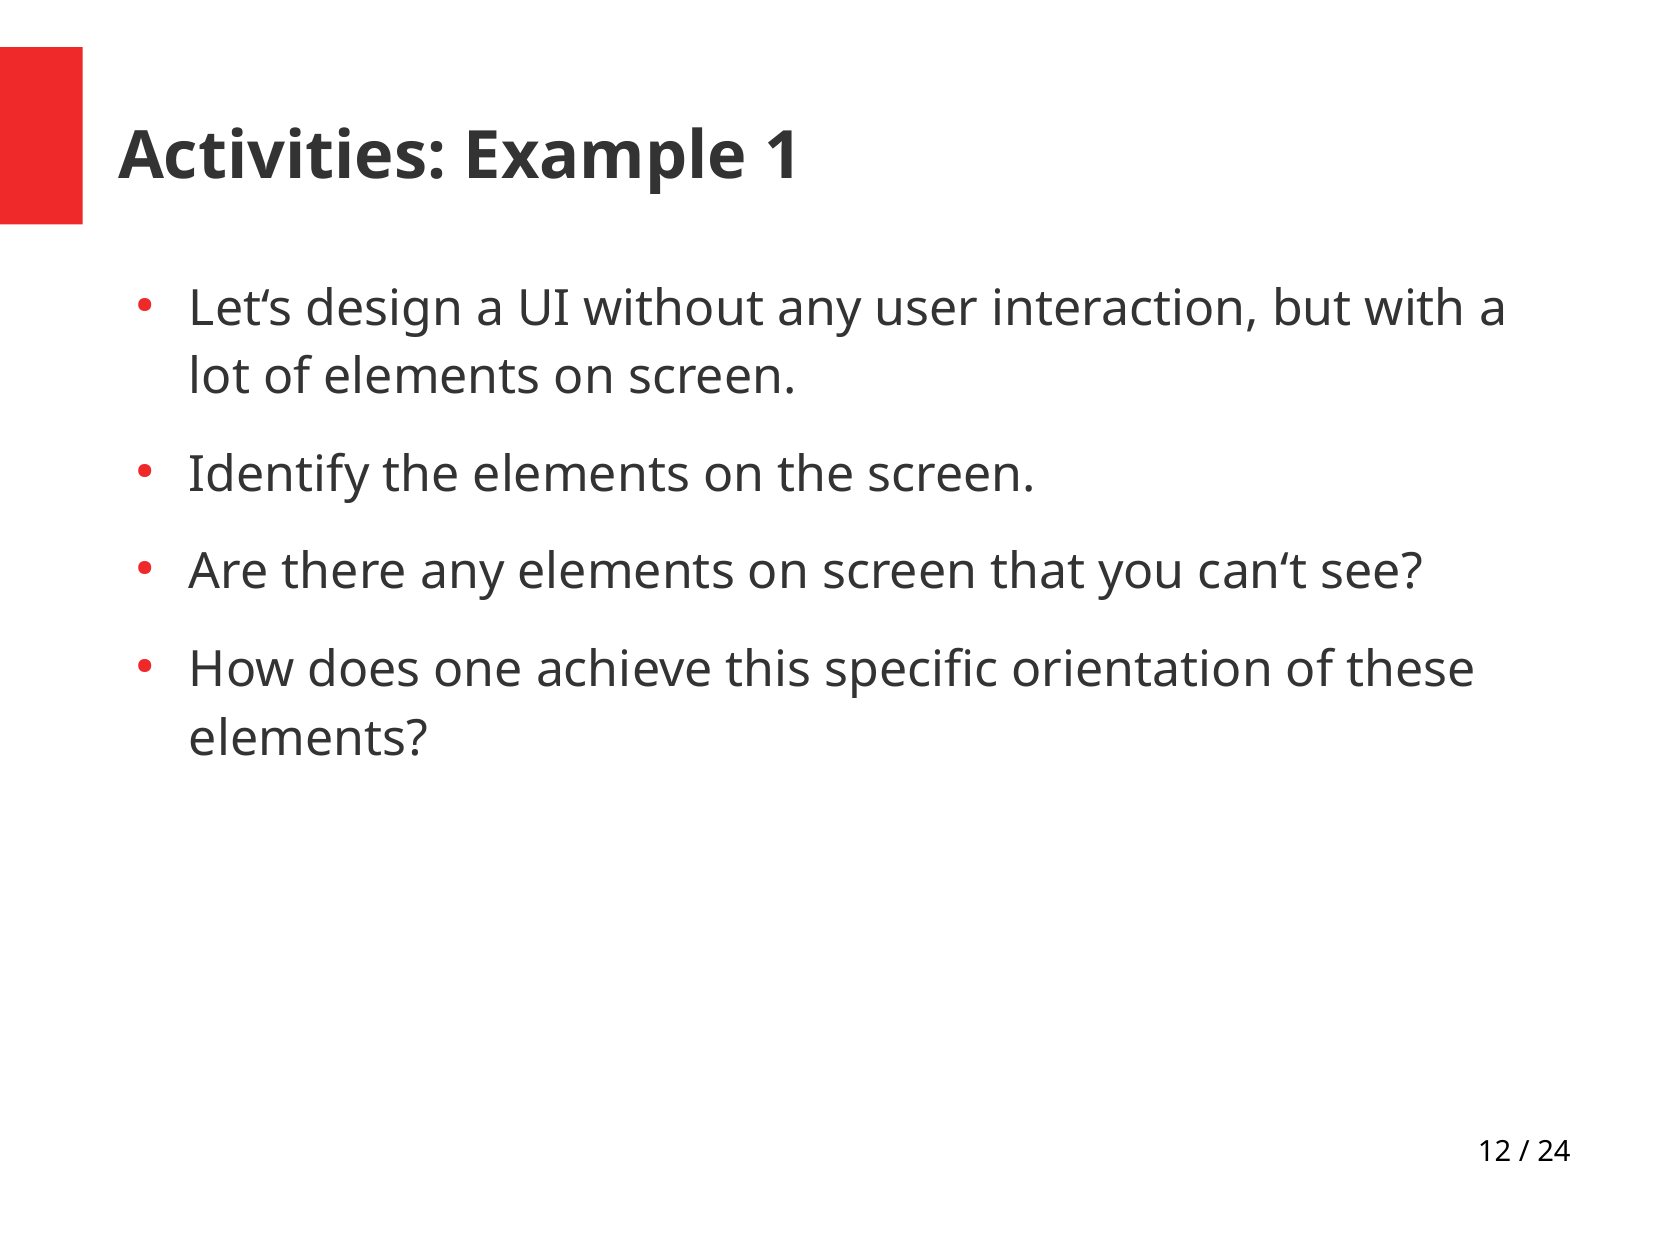

# Activities: Example 1
Let‘s design a UI without any user interaction, but with a lot of elements on screen.
Identify the elements on the screen.
Are there any elements on screen that you can‘t see?
How does one achieve this specific orientation of these elements?
12